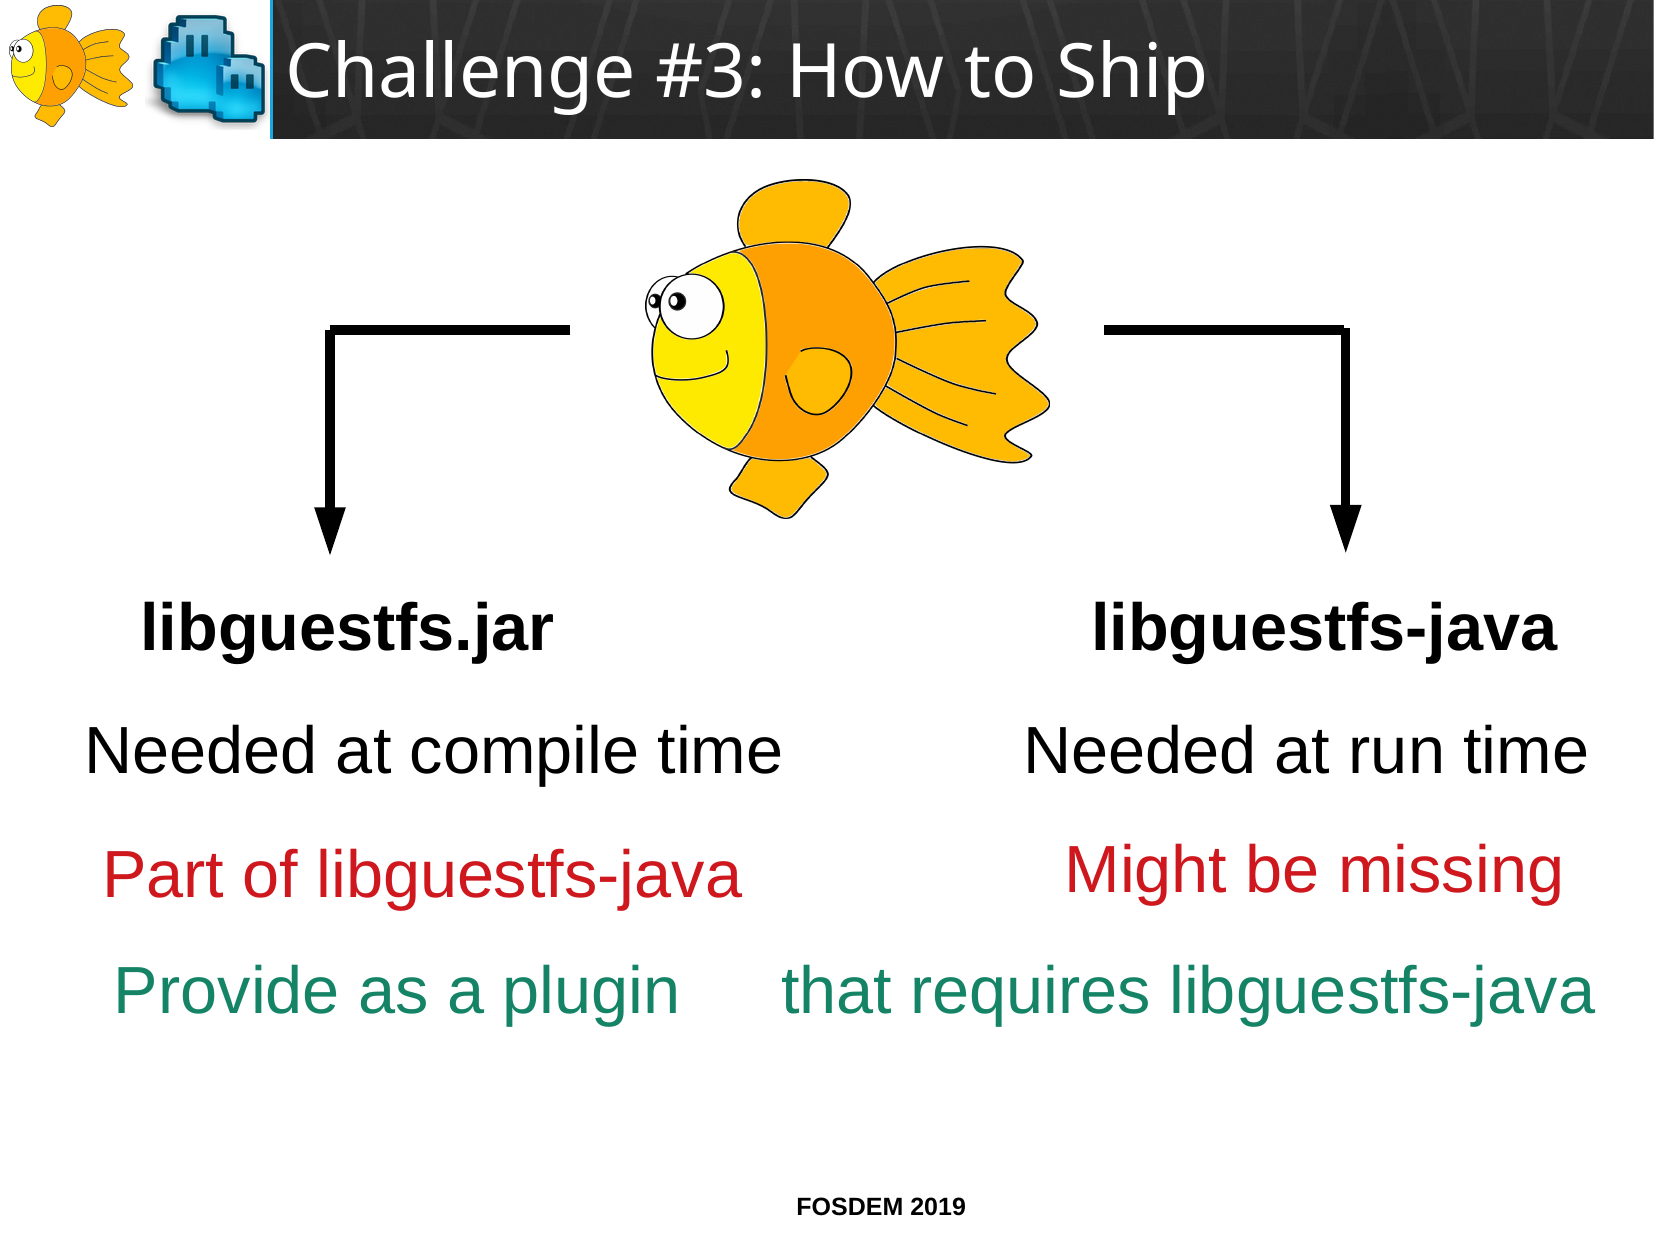

# Challenge #3: How to Ship
libguestfs.jar
libguestfs-java
Needed at compile time
Needed at run time
Might be missing
Part of libguestfs-java
Provide as a plugin
that requires libguestfs-java